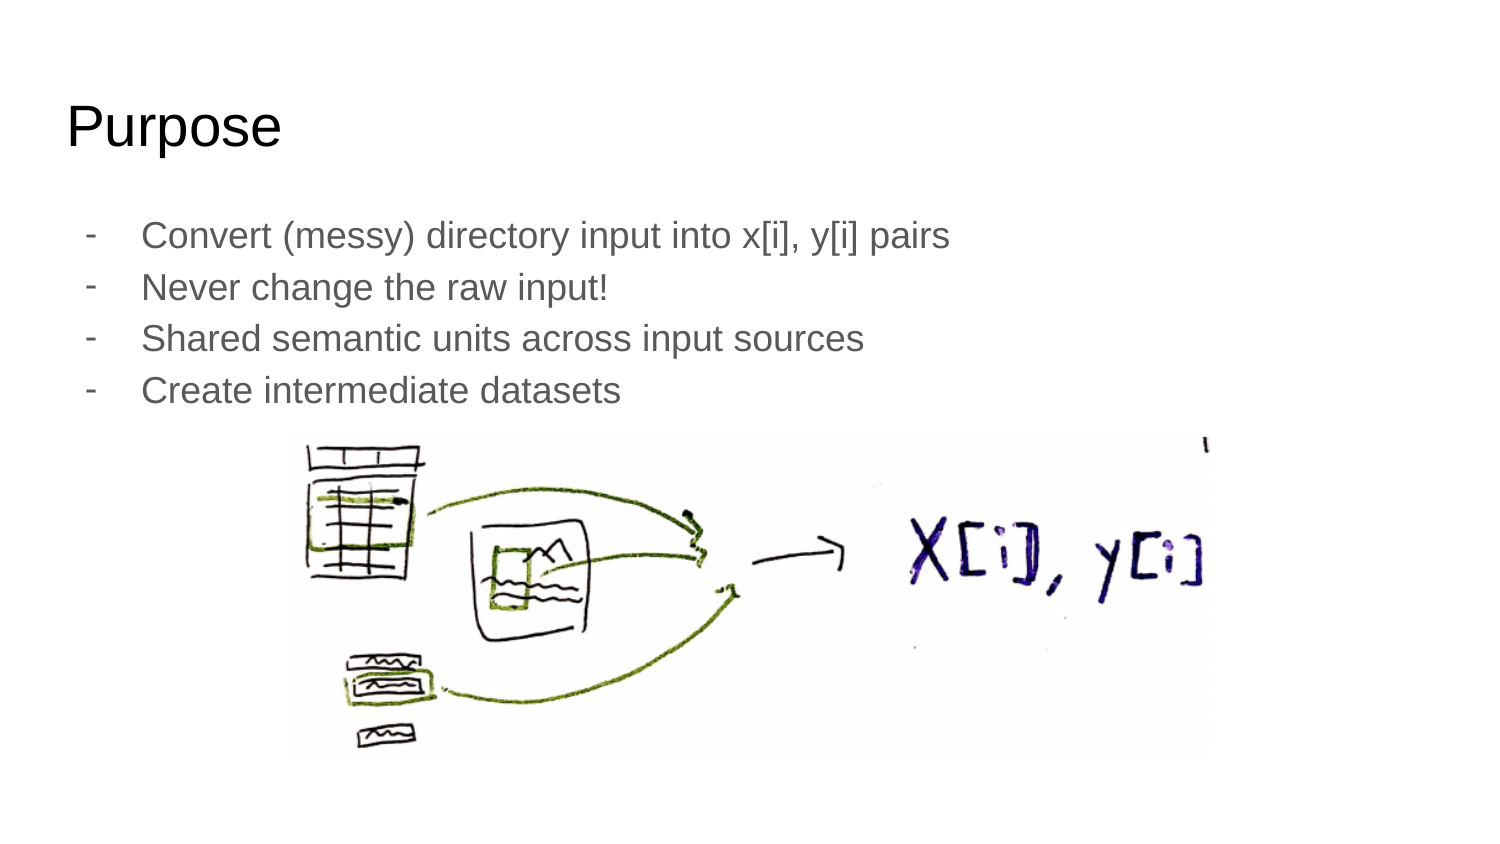

# Purpose
Convert (messy) directory input into x[i], y[i] pairs
Never change the raw input!
Shared semantic units across input sources
Create intermediate datasets